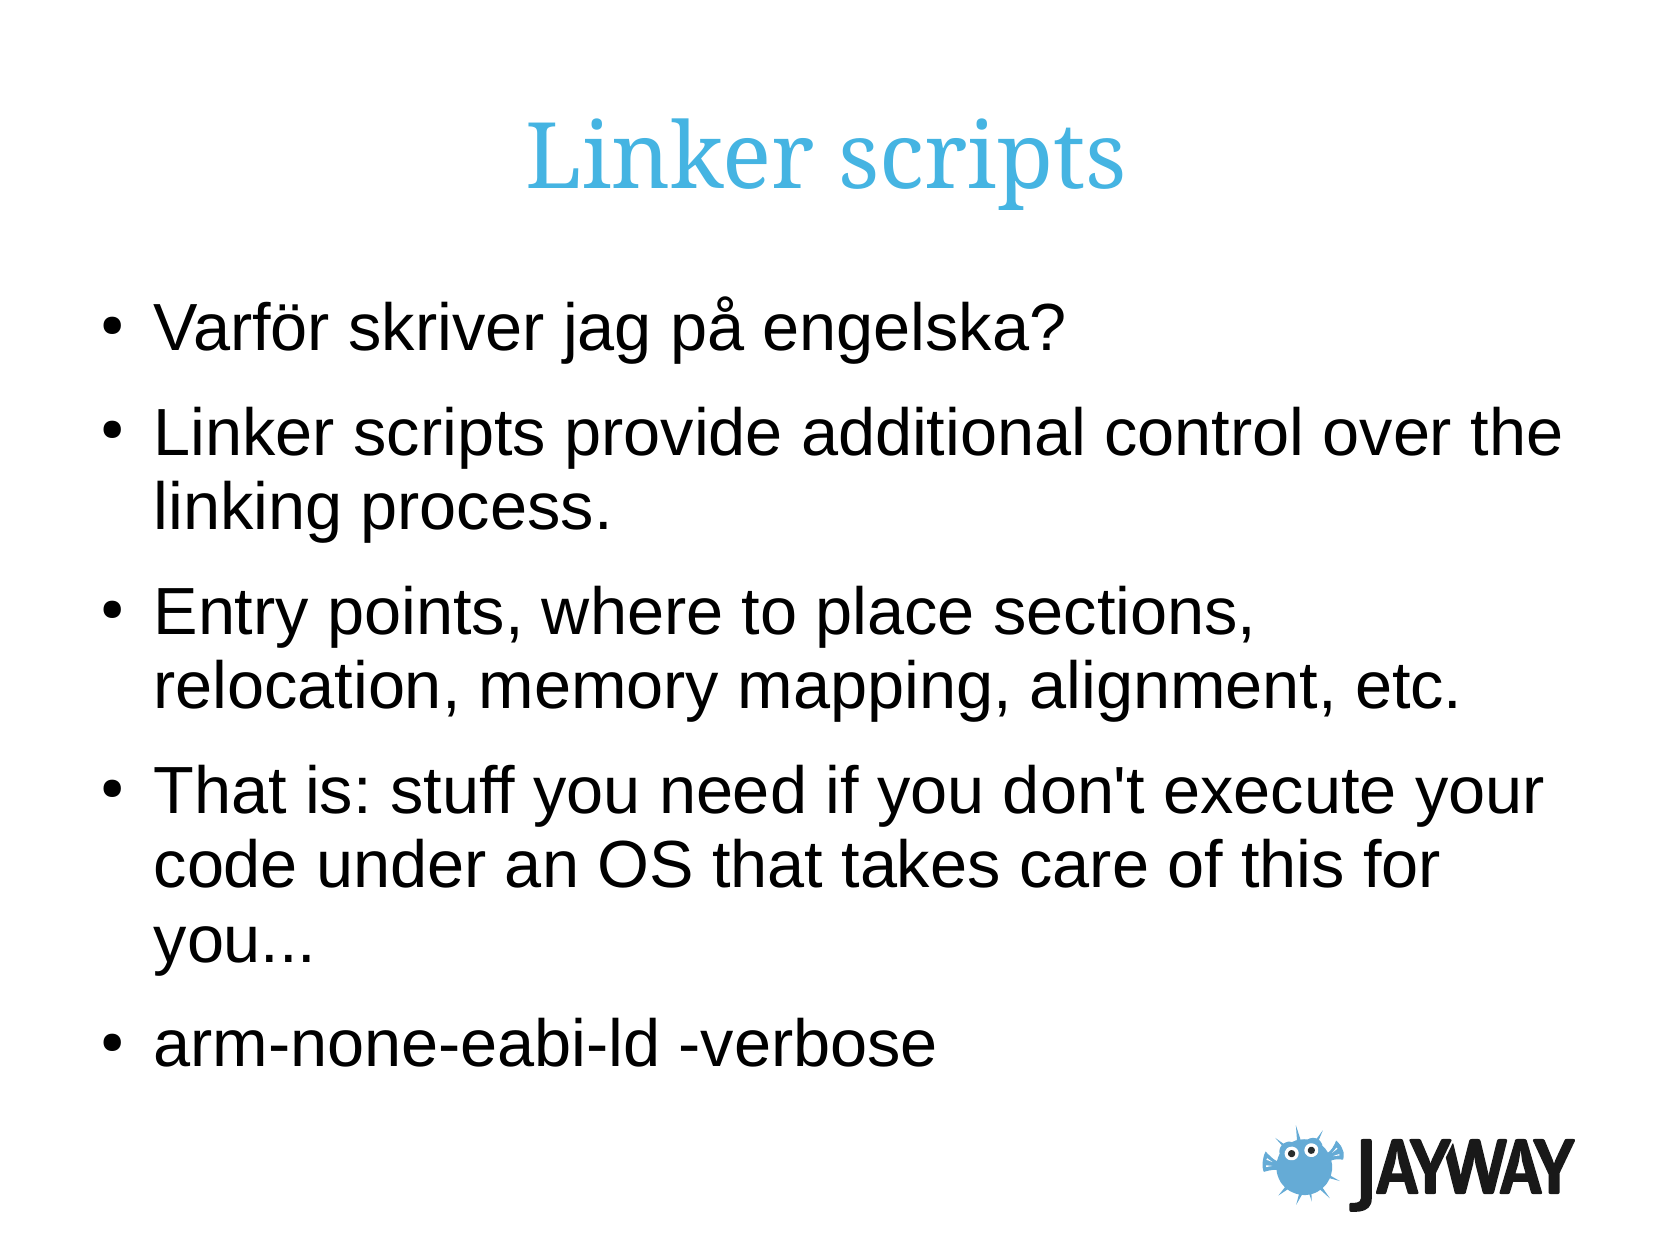

# Linker scripts
Varför skriver jag på engelska?
Linker scripts provide additional control over the linking process.
Entry points, where to place sections, relocation, memory mapping, alignment, etc.
That is: stuff you need if you don't execute your code under an OS that takes care of this for you...
arm-none-eabi-ld -verbose